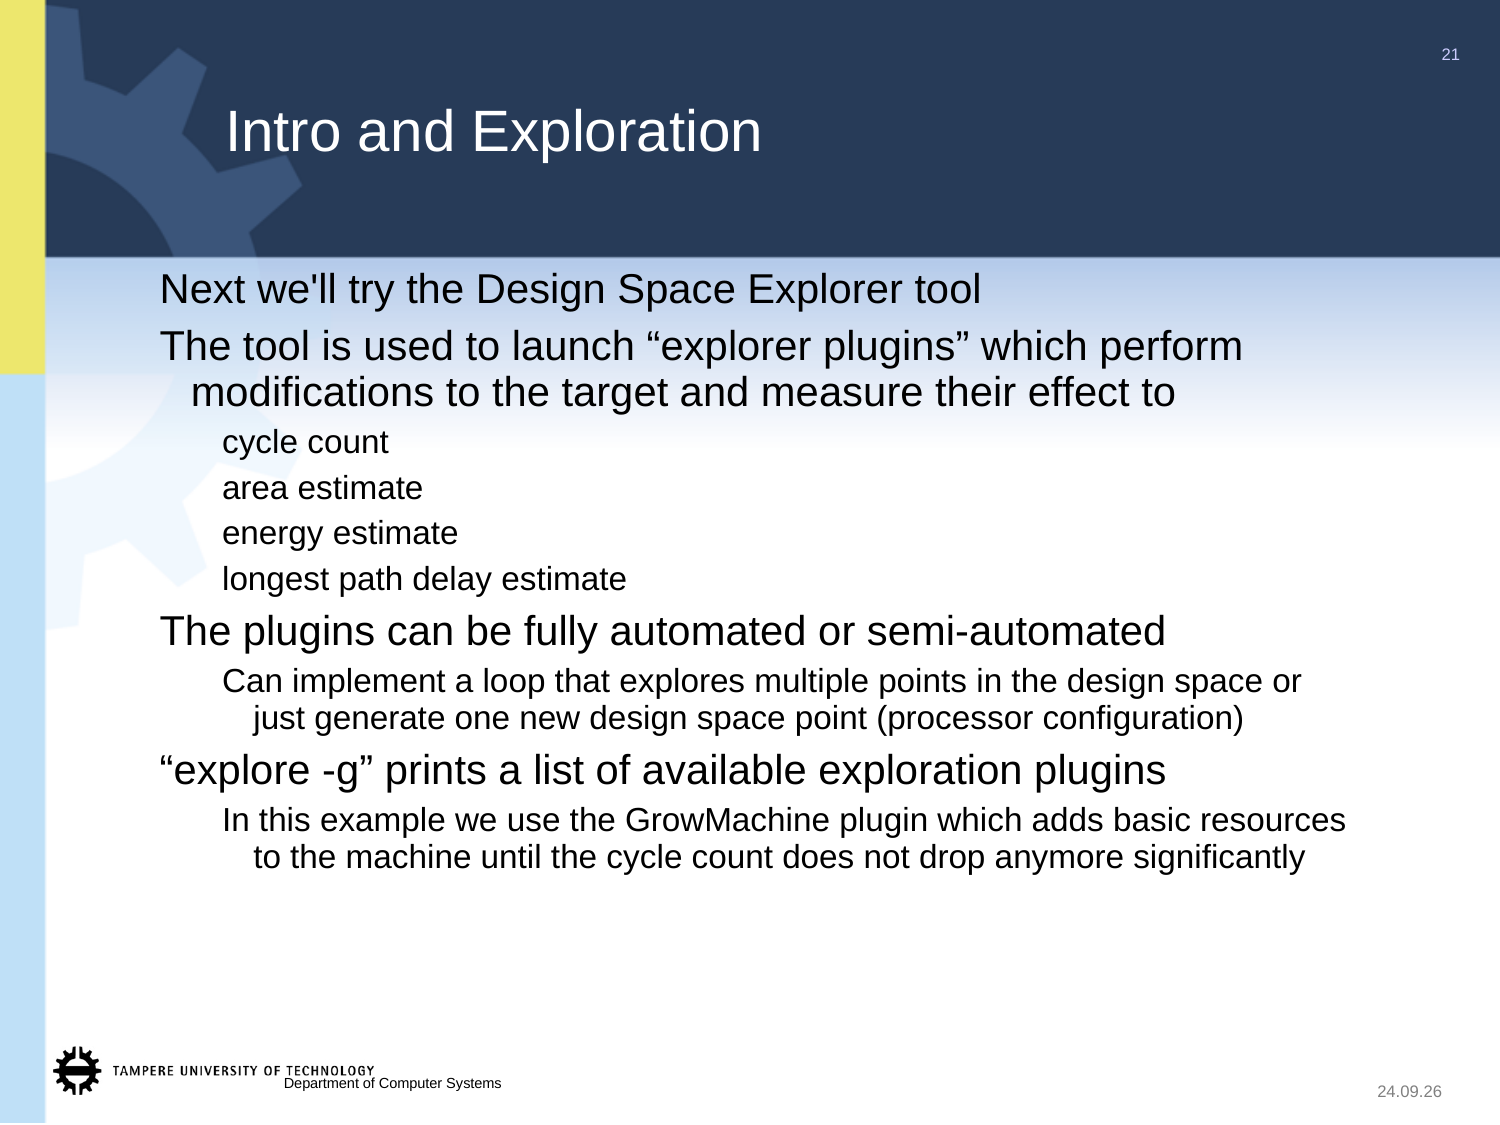

# Intro and Exploration
21
Next we'll try the Design Space Explorer tool
The tool is used to launch “explorer plugins” which perform modifications to the target and measure their effect to
cycle count
area estimate
energy estimate
longest path delay estimate
The plugins can be fully automated or semi-automated
Can implement a loop that explores multiple points in the design space or just generate one new design space point (processor configuration)
“explore -g” prints a list of available exploration plugins
In this example we use the GrowMachine plugin which adds basic resources to the machine until the cycle count does not drop anymore significantly